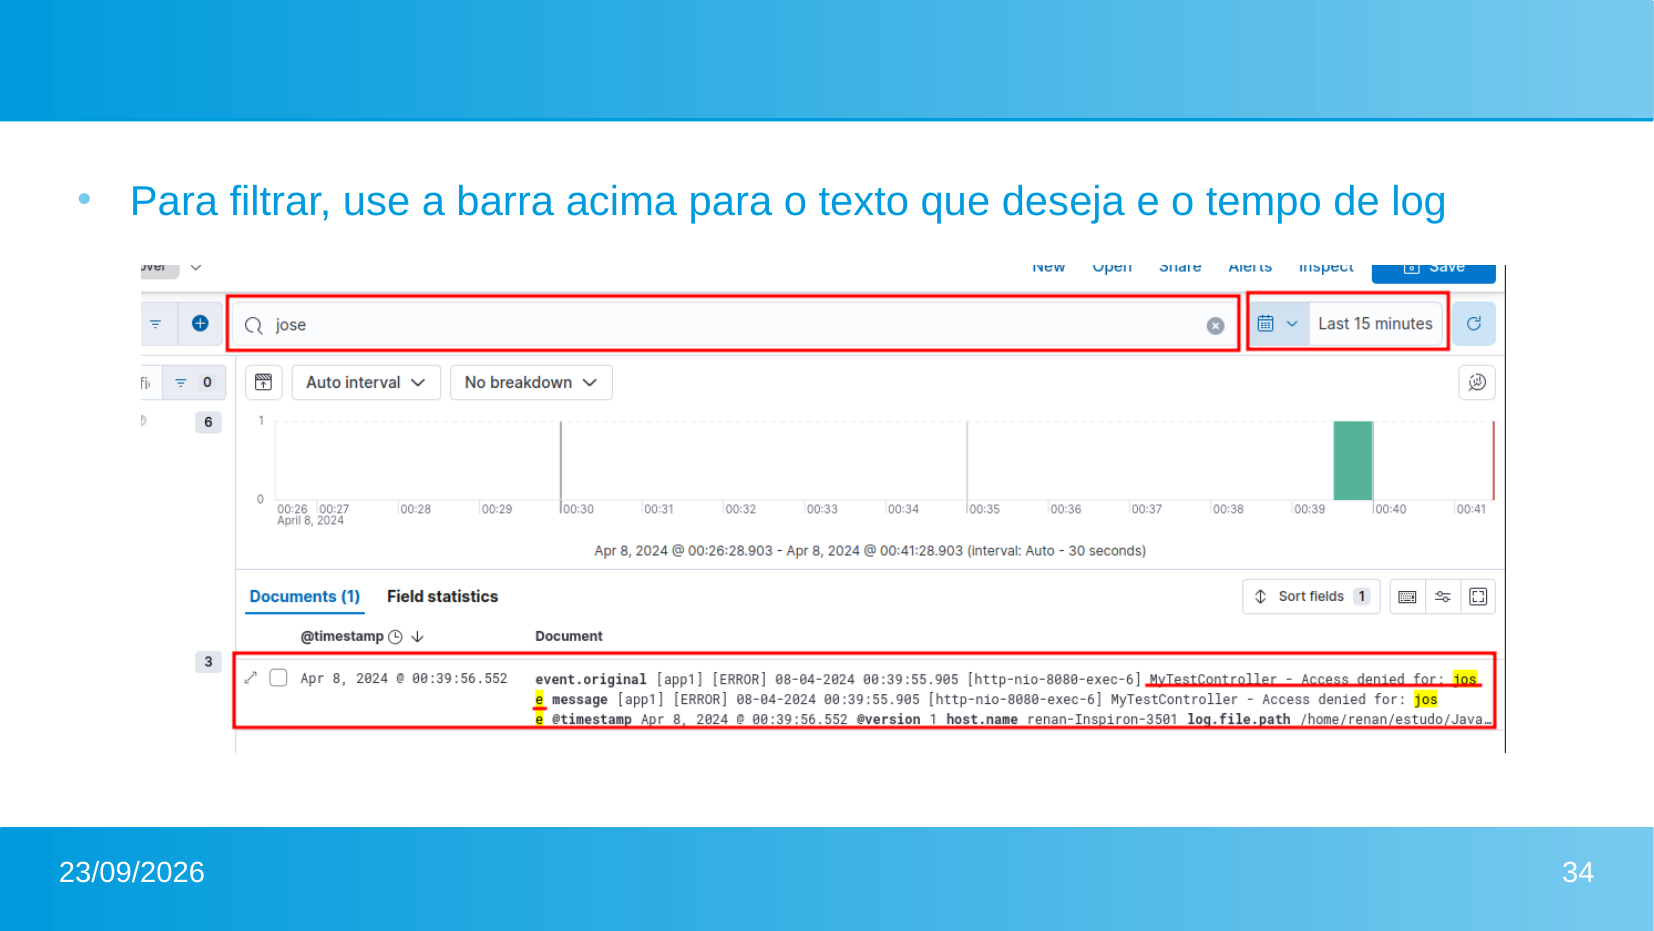

#
Para filtrar, use a barra acima para o texto que deseja e o tempo de log
34